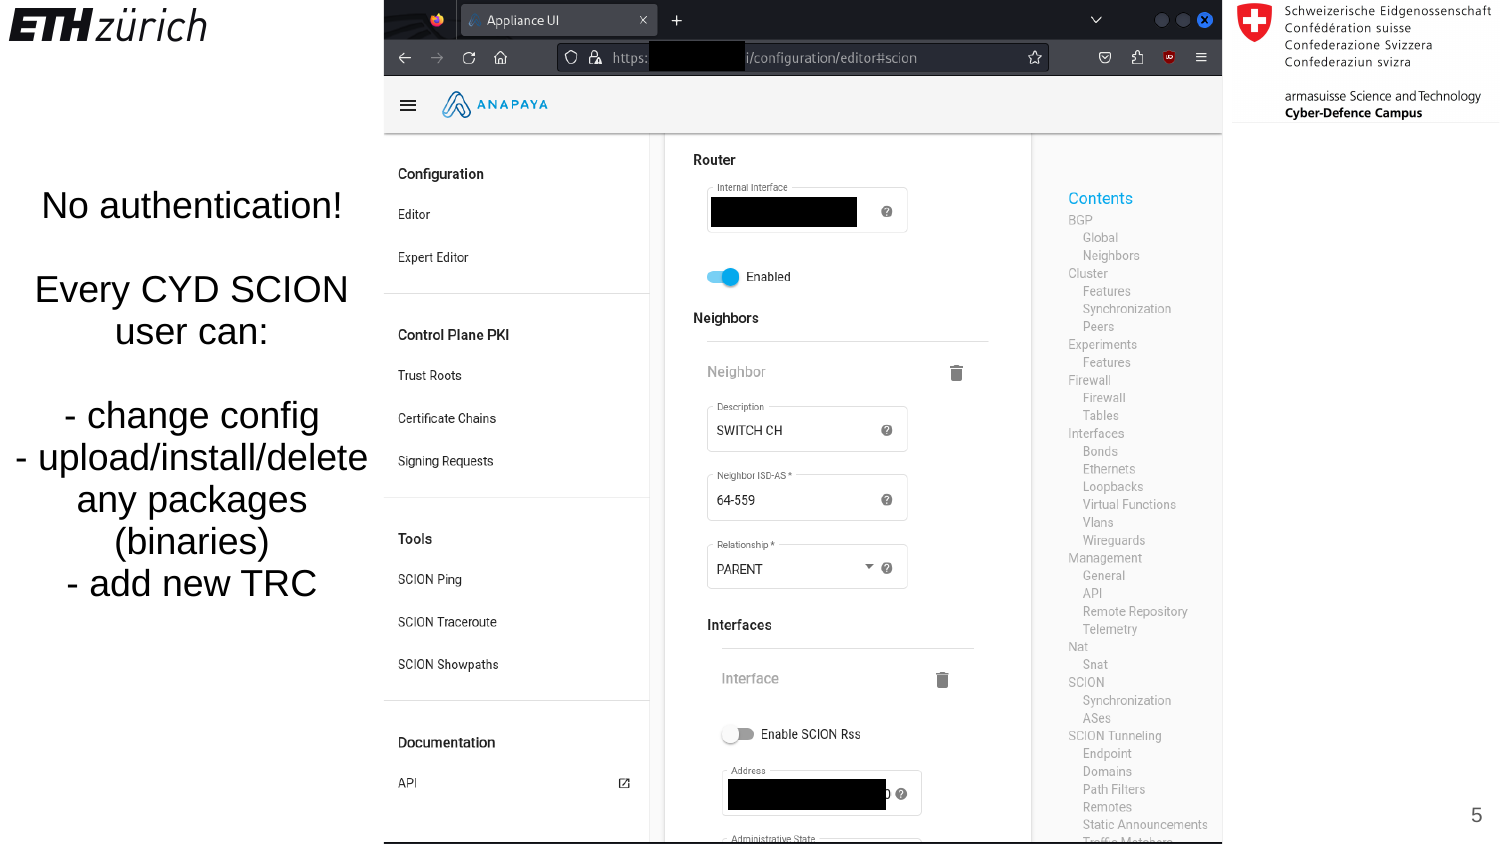

No authentication!
Every CYD SCION user can:
- change config
- upload/install/delete any packages (binaries)
- add new TRC
5